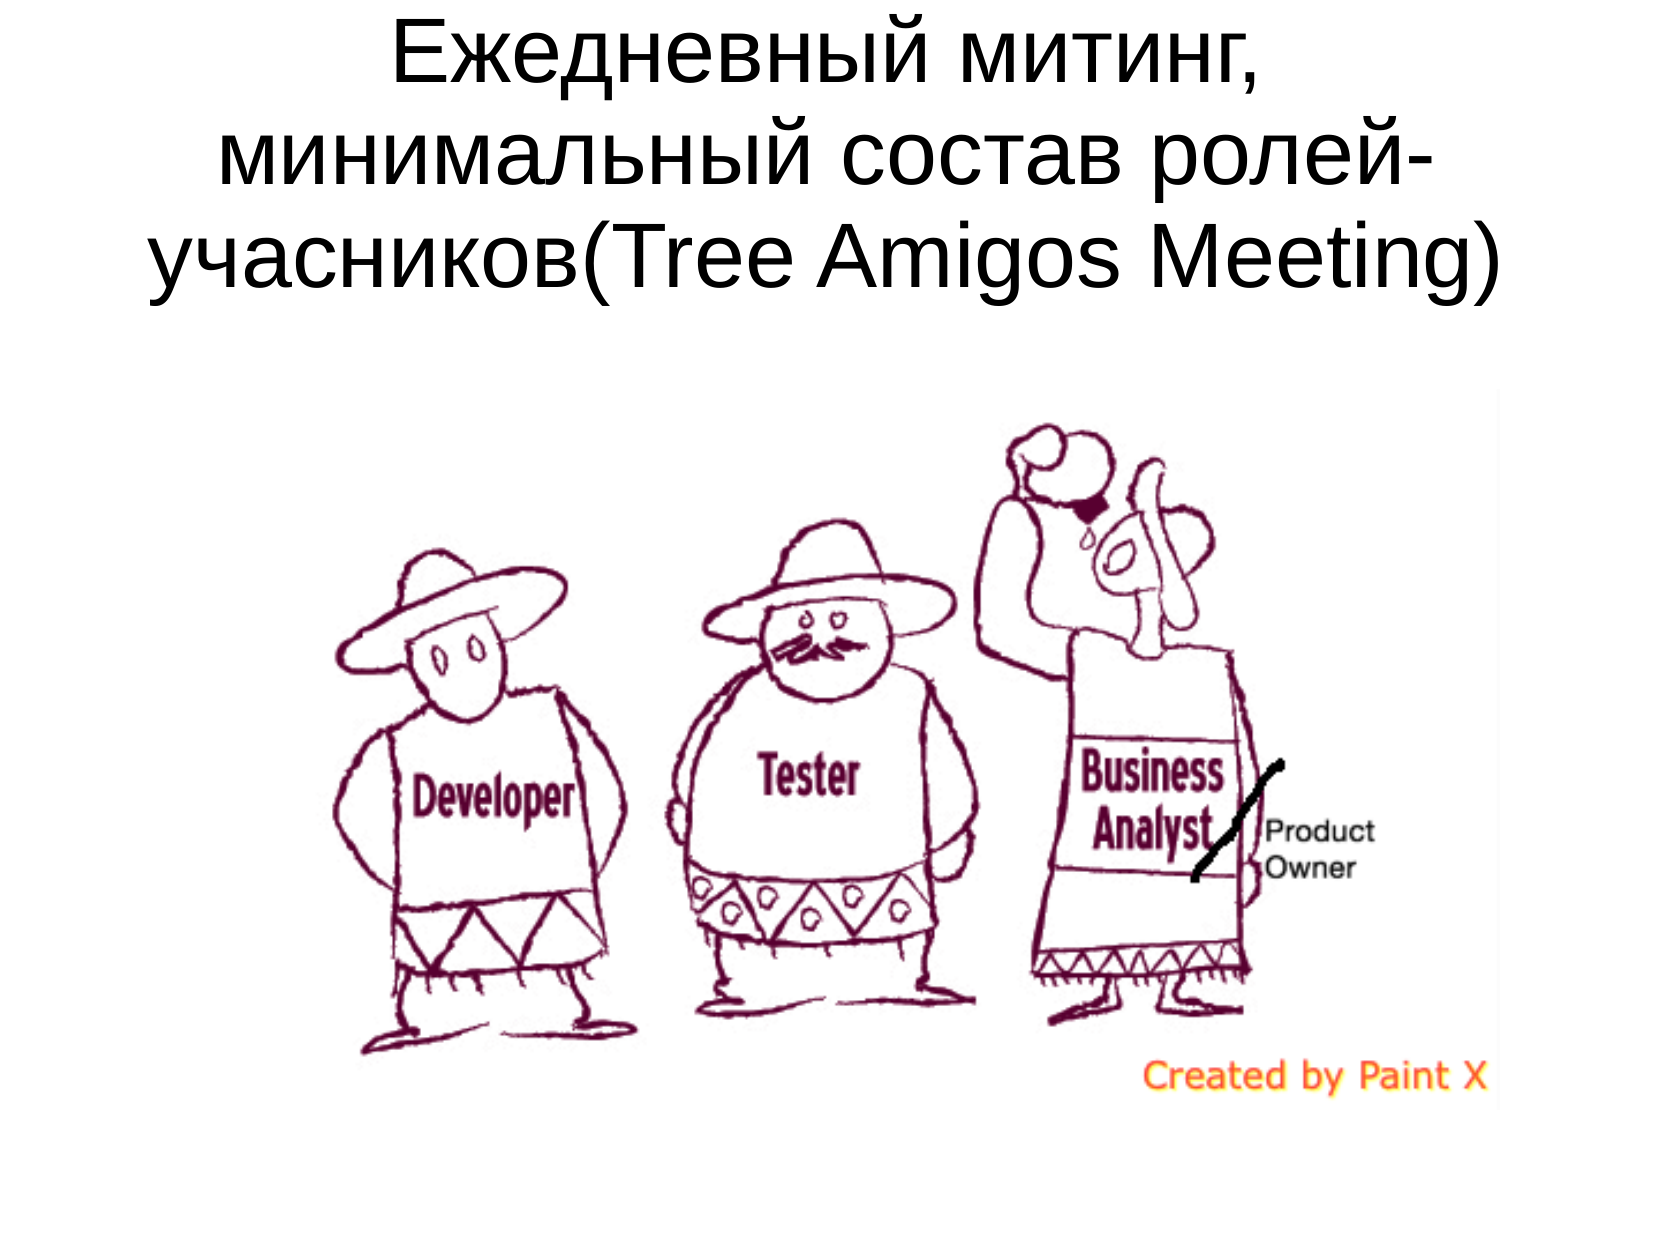

# Ежедневный митинг, минимальный состав ролей-учасников(Tree Amigos Meeting)